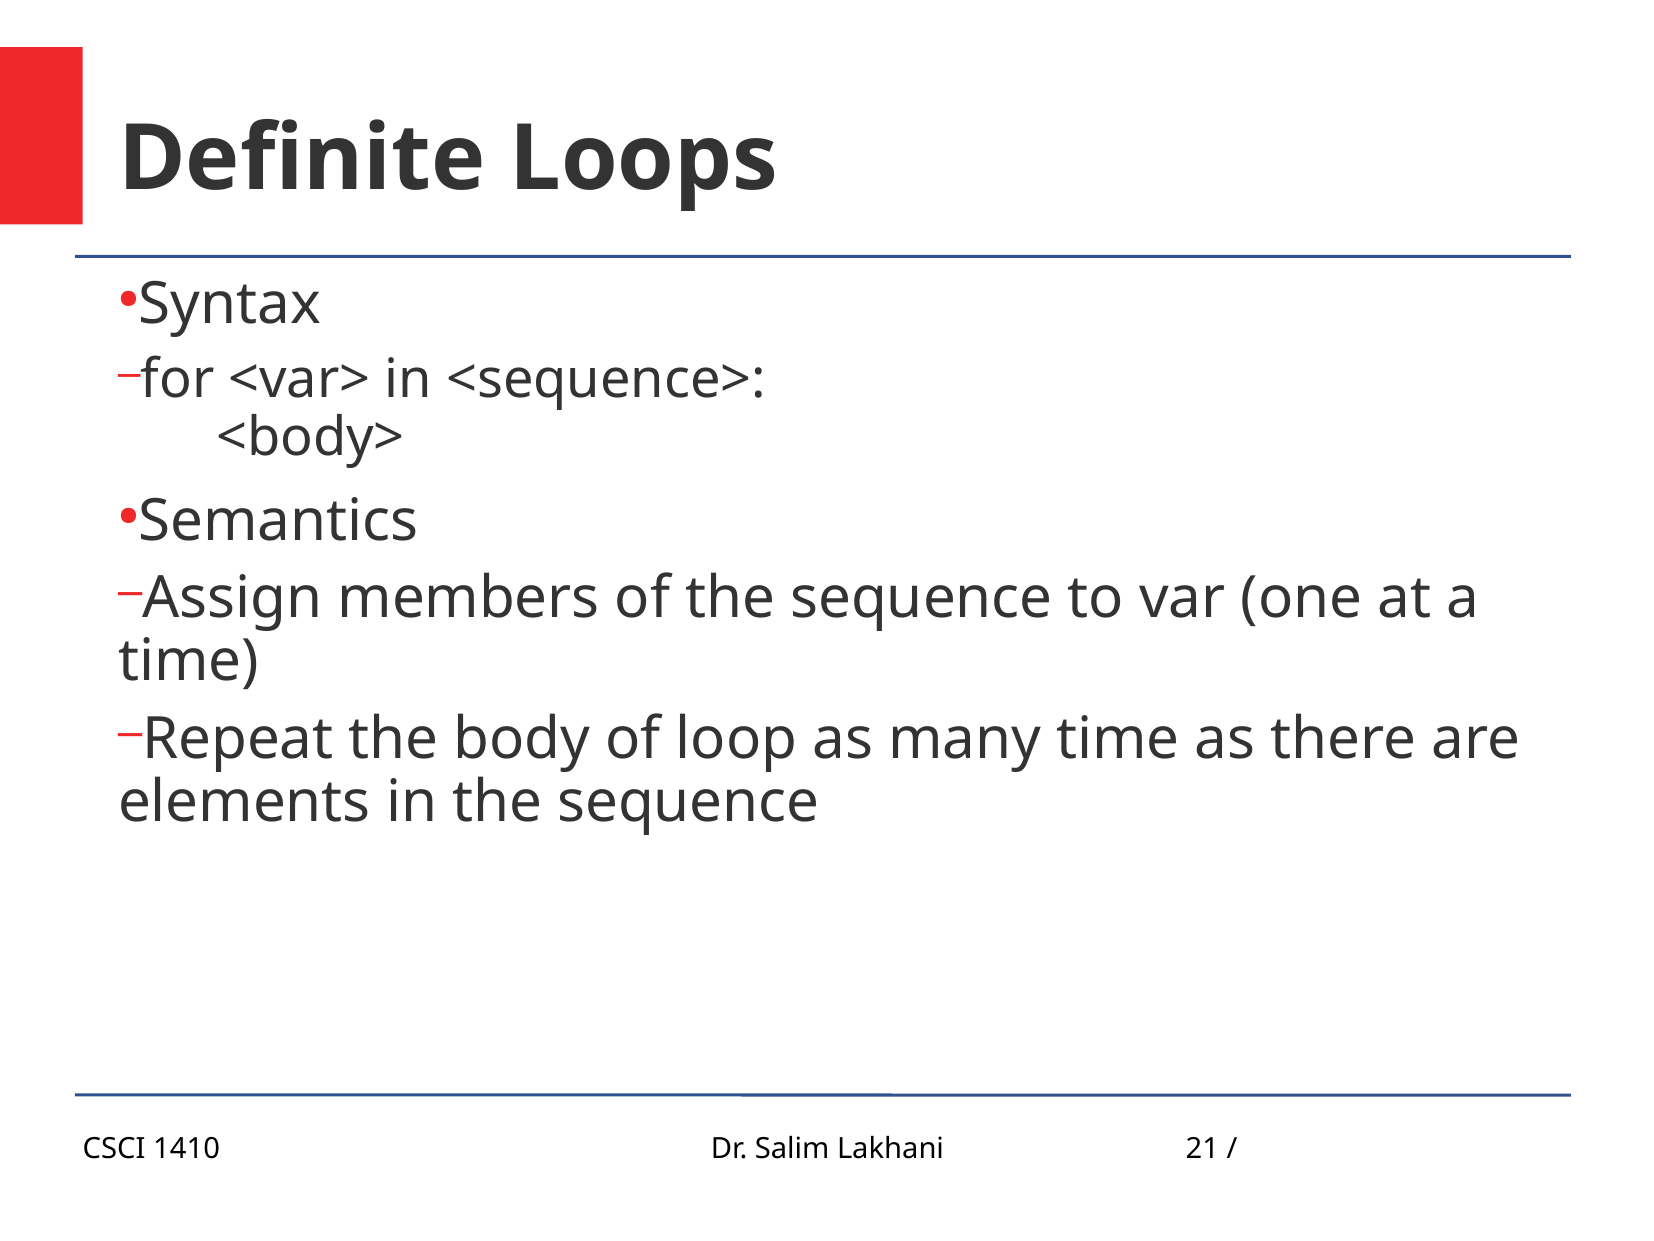

# Definite Loops
Syntax
for <var> in <sequence>:
 <body>
Semantics
Assign members of the sequence to var (one at a time)
Repeat the body of loop as many time as there are elements in the sequence
CSCI 1410
Dr. Salim Lakhani